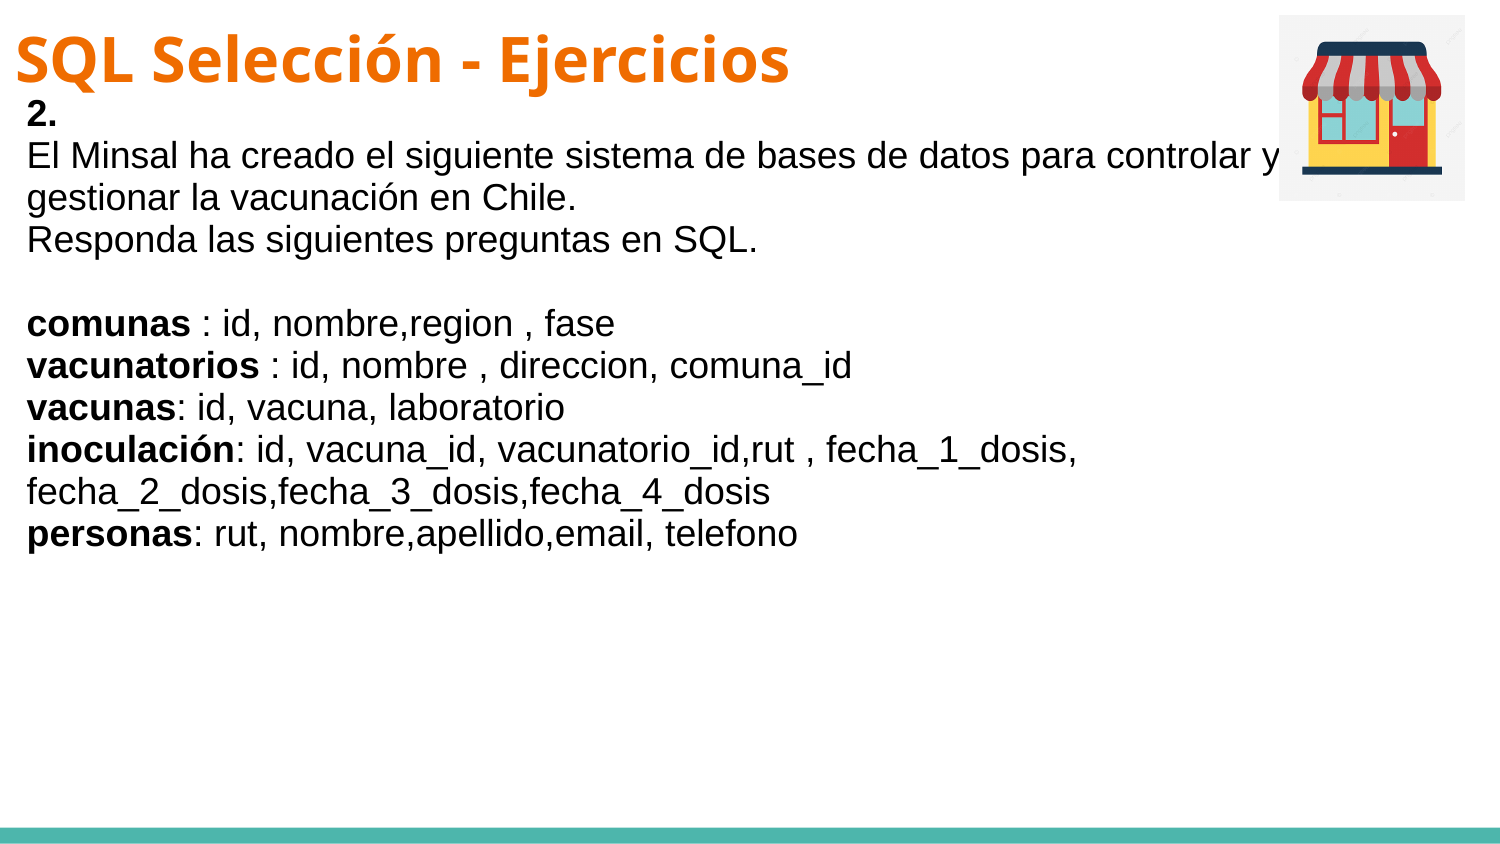

# SQL Selección - Ejercicios
2.
El Minsal ha creado el siguiente sistema de bases de datos para controlar y gestionar la vacunación en Chile.
Responda las siguientes preguntas en SQL.
comunas : id, nombre,region , fase
vacunatorios : id, nombre , direccion, comuna_id
vacunas: id, vacuna, laboratorio
inoculación: id, vacuna_id, vacunatorio_id,rut , fecha_1_dosis, fecha_2_dosis,fecha_3_dosis,fecha_4_dosis
personas: rut, nombre,apellido,email, telefono